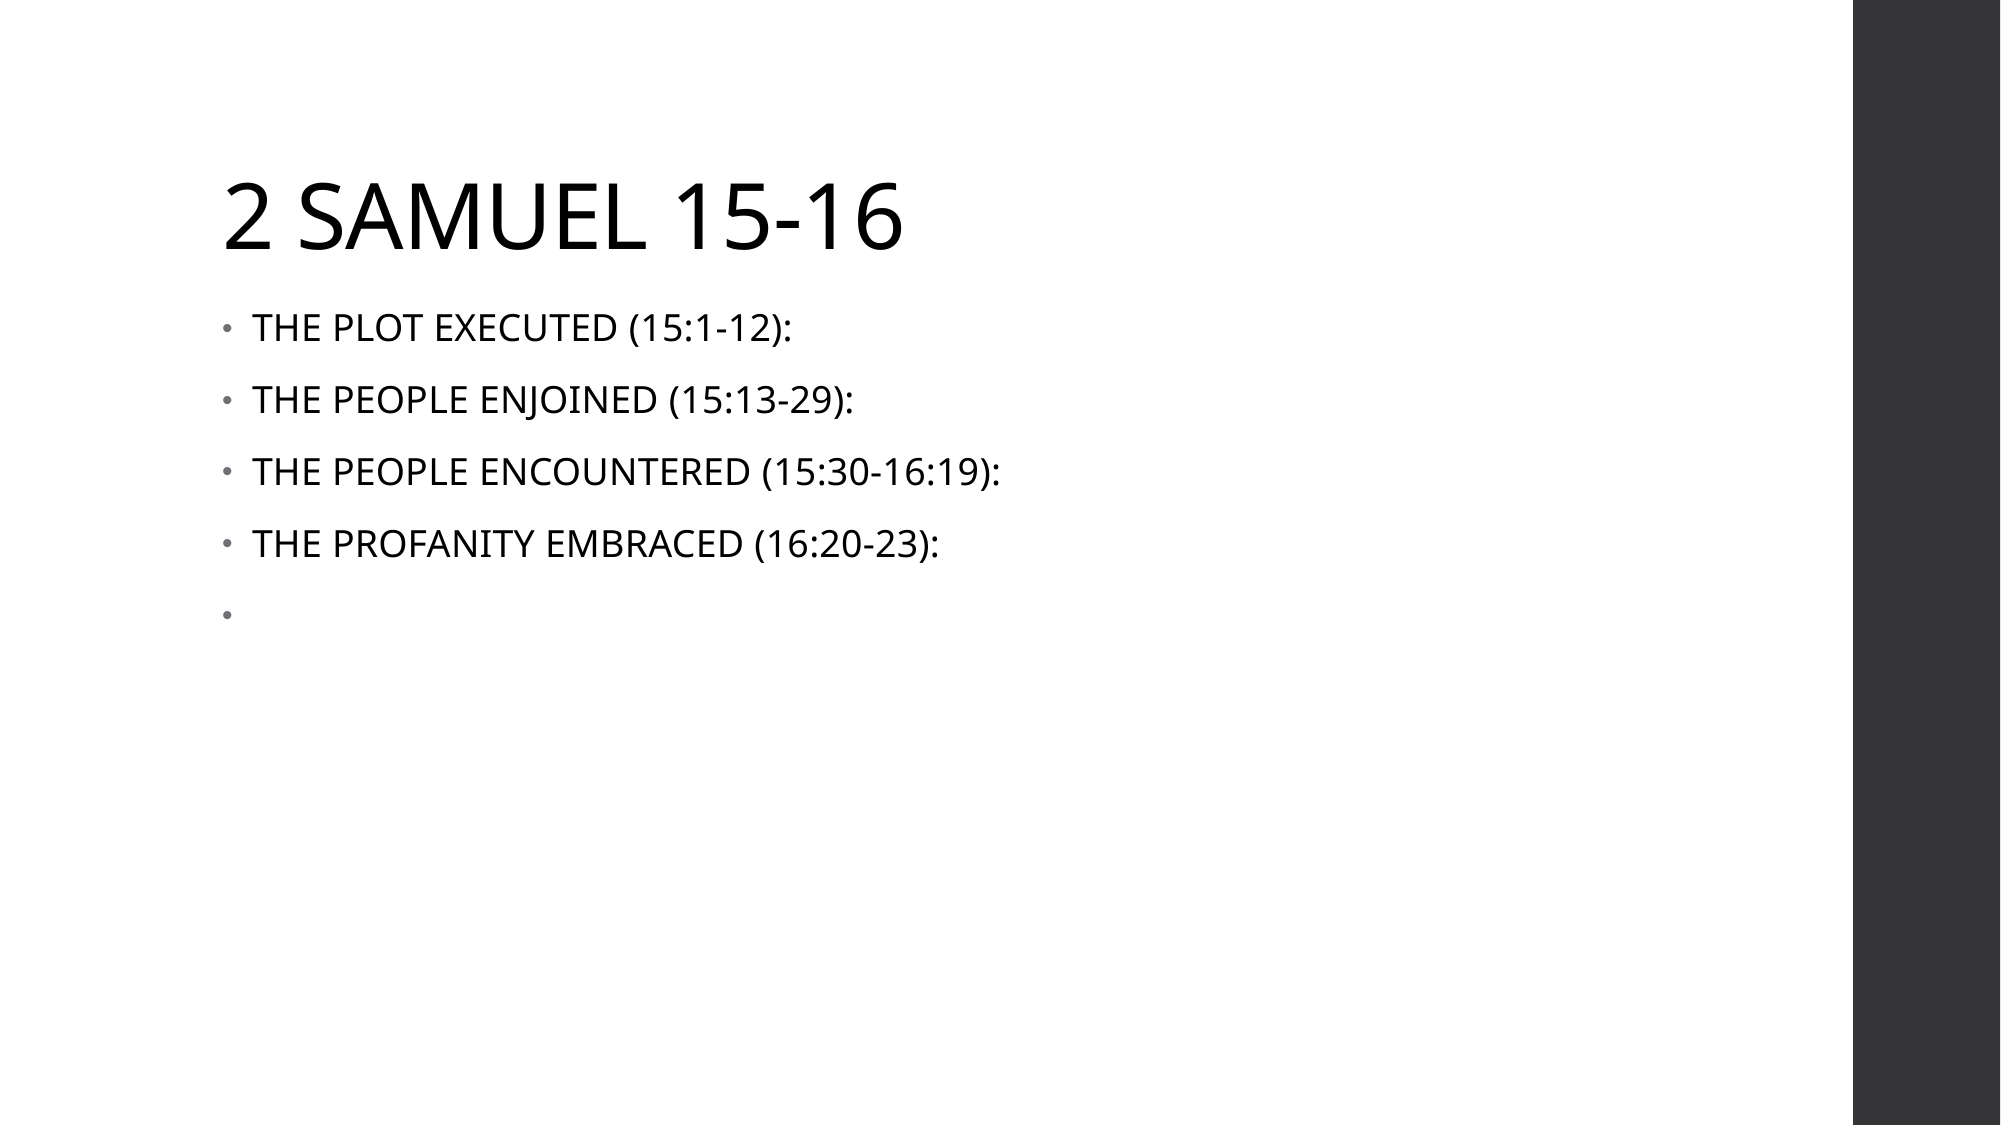

# 2 SAMUEL 15-16
THE PLOT EXECUTED (15:1-12):
THE PEOPLE ENJOINED (15:13-29):
THE PEOPLE ENCOUNTERED (15:30-16:19):
THE PROFANITY EMBRACED (16:20-23):